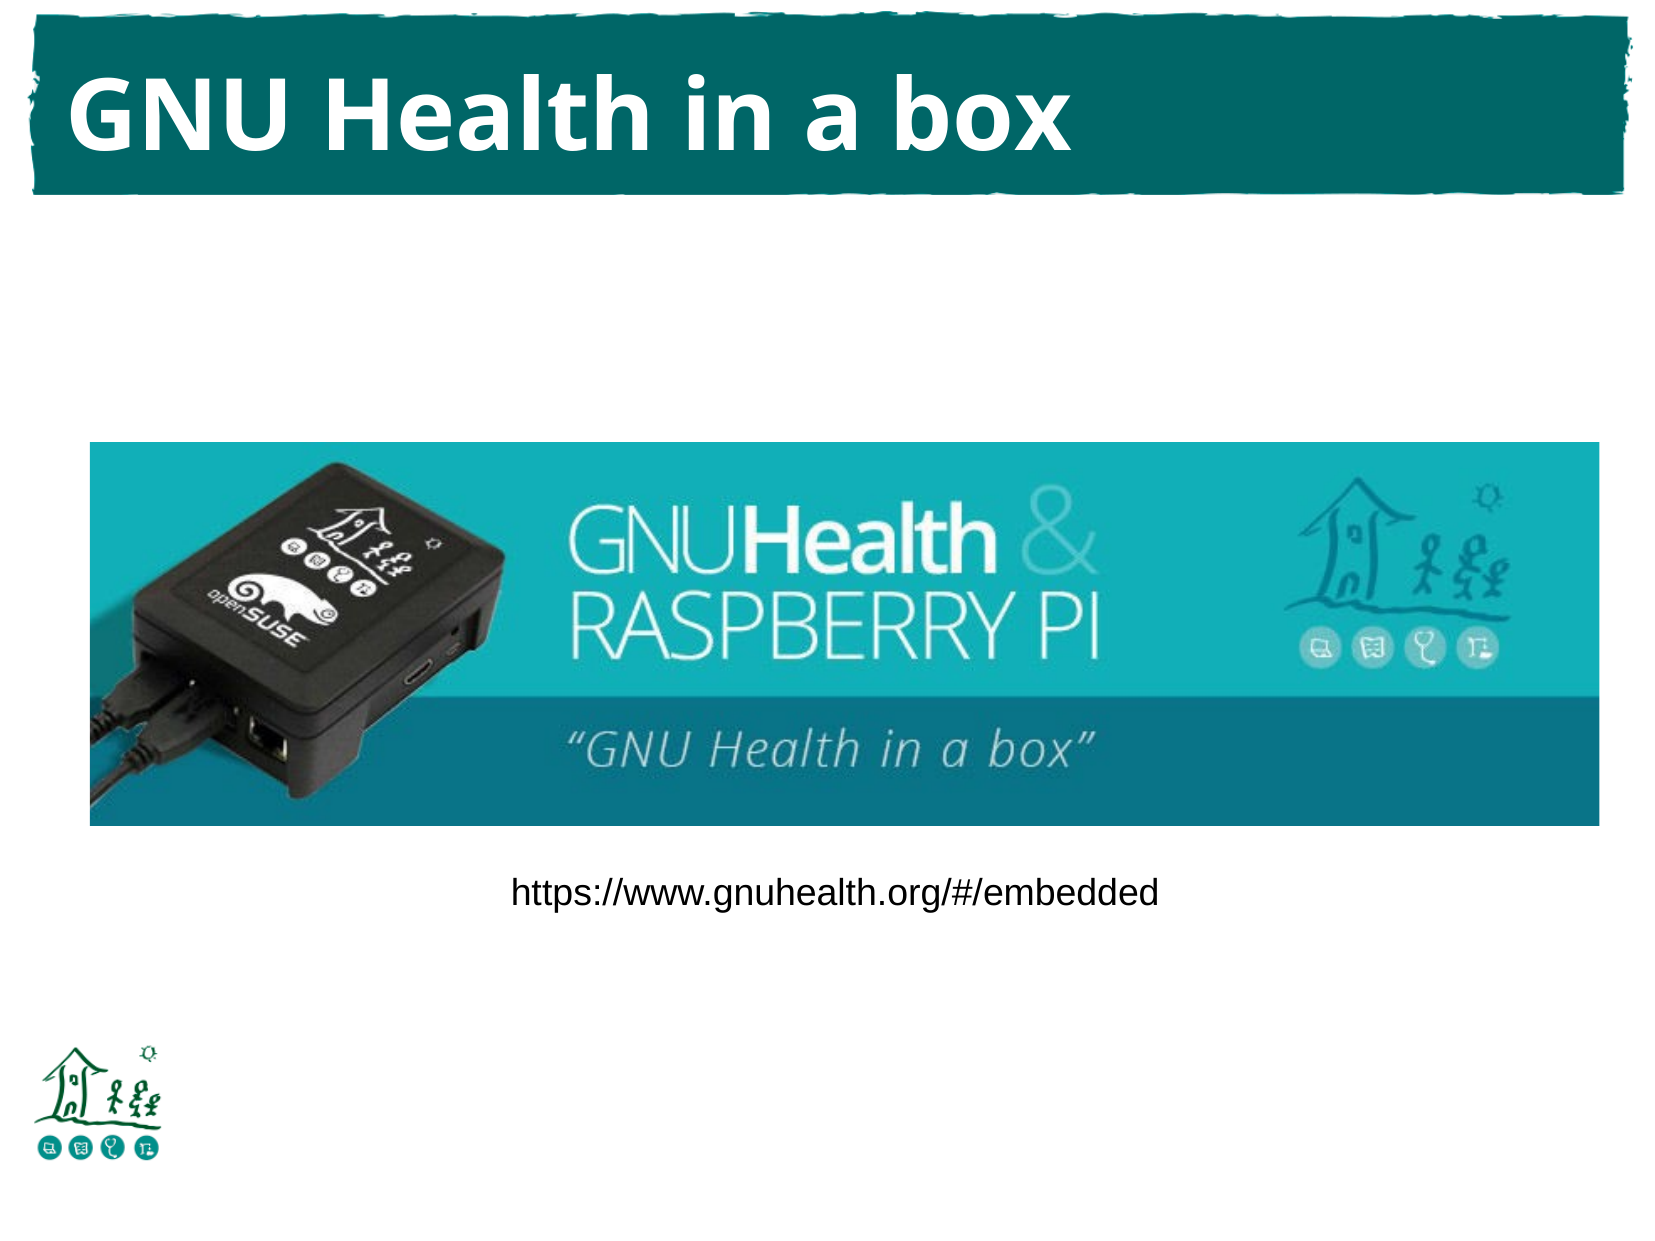

# GNU Health in a box
https://www.gnuhealth.org/#/embedded